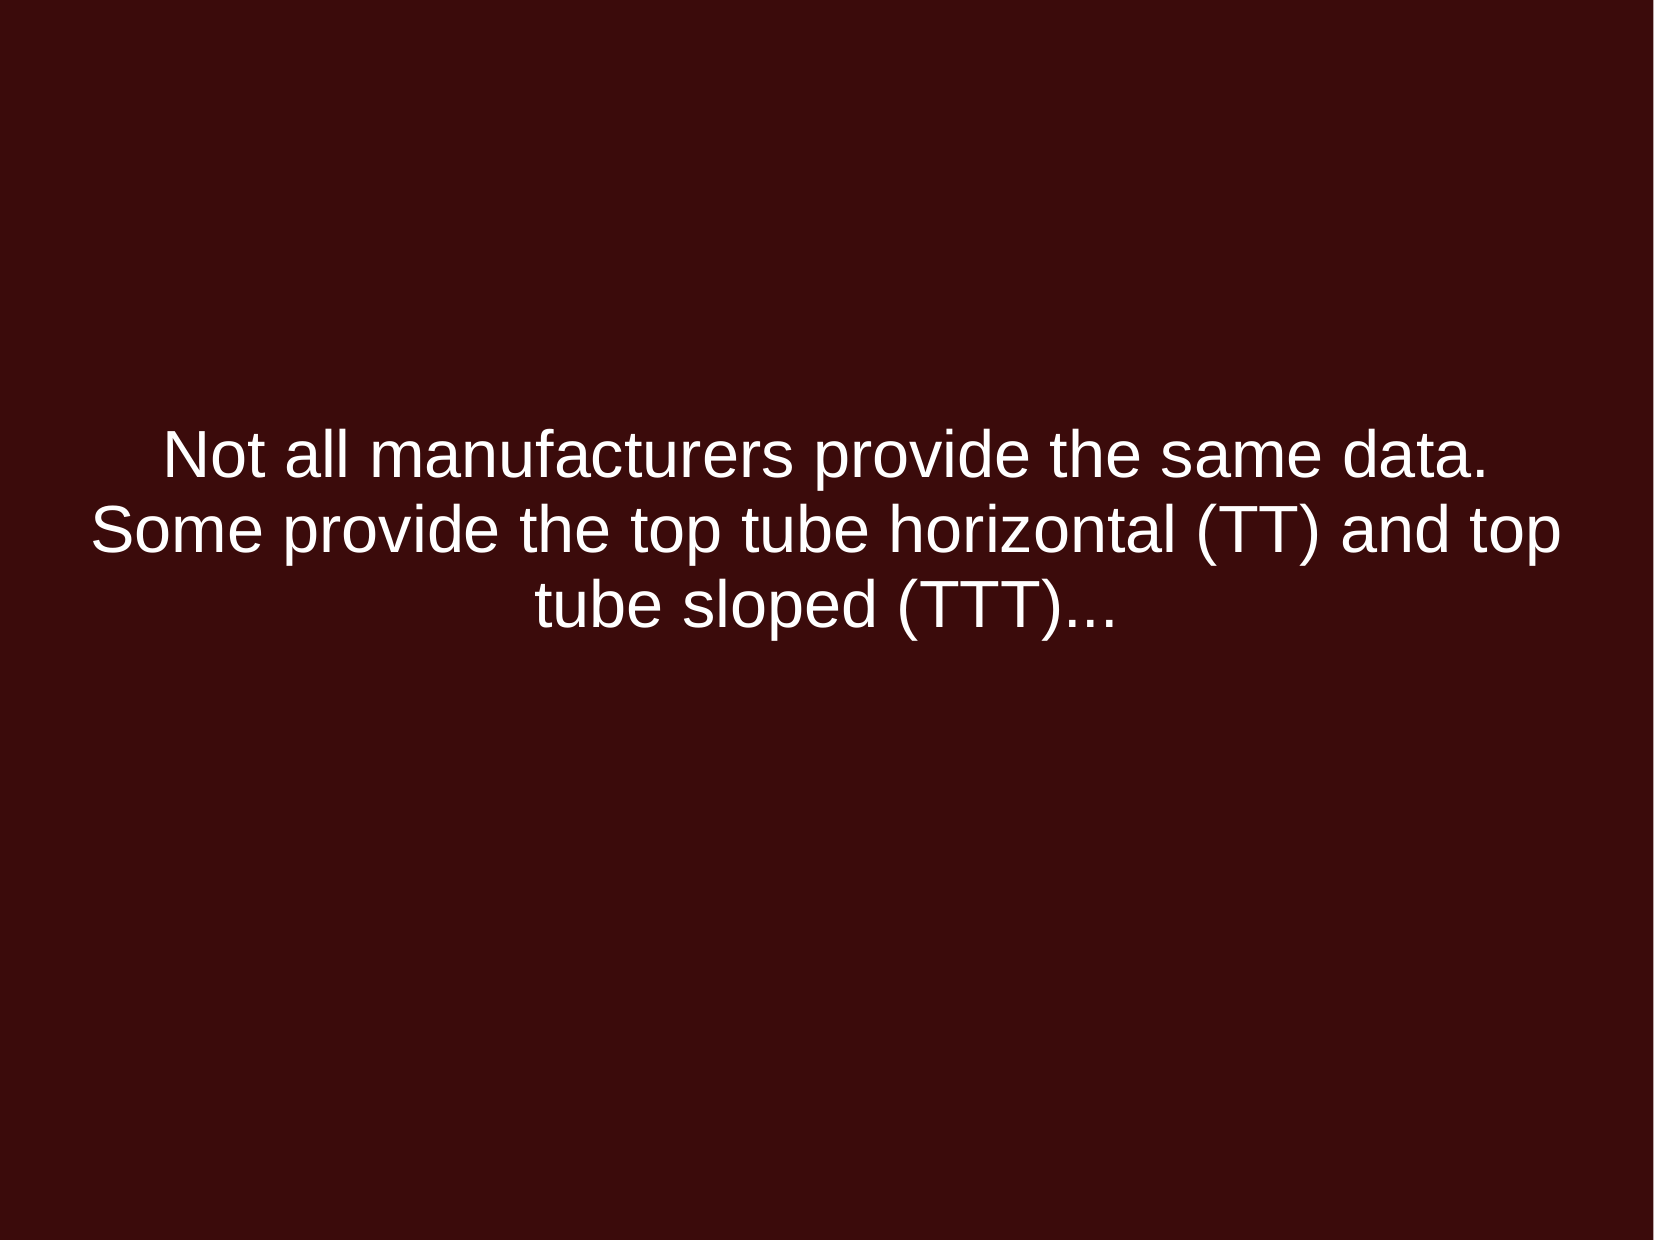

# Not all manufacturers provide the same data. Some provide the top tube horizontal (TT) and top tube sloped (TTT)...